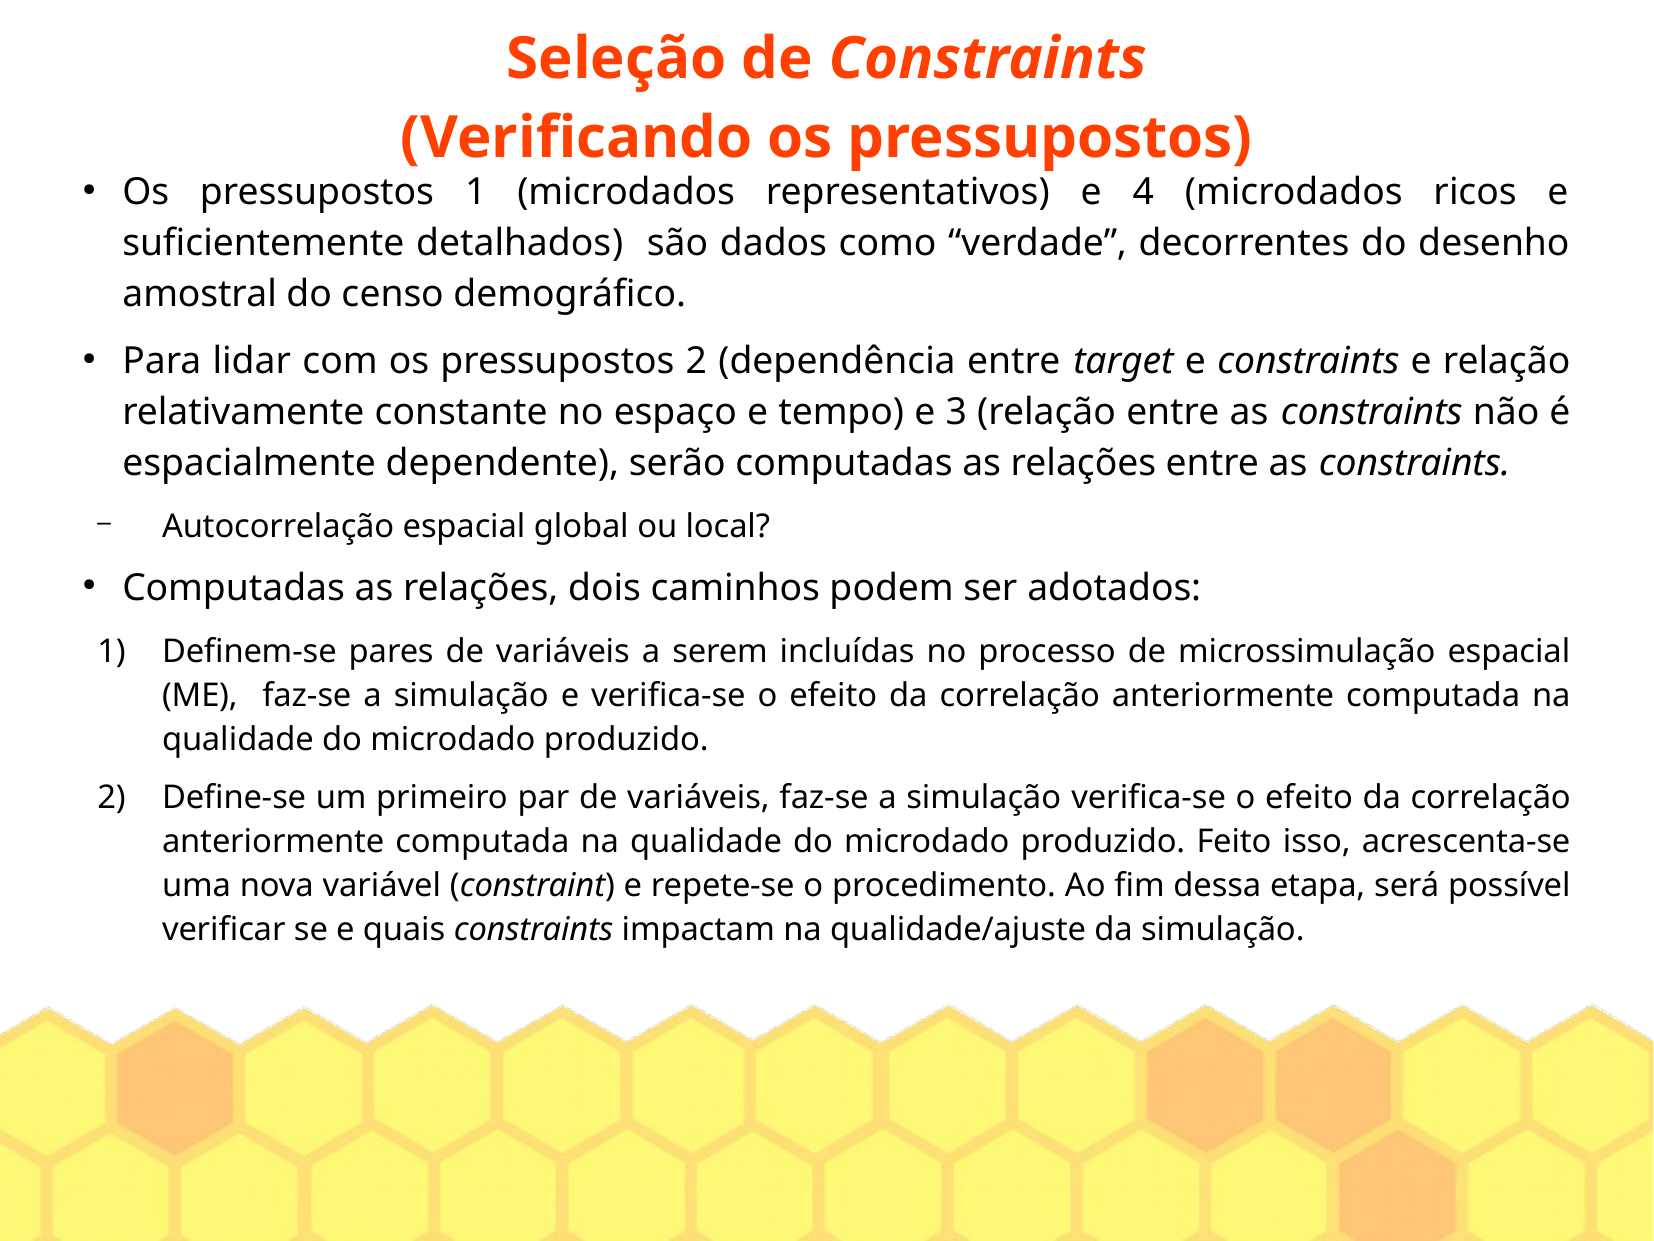

# Seleção de Constraints (Verificando os pressupostos)
Os pressupostos 1 (microdados representativos) e 4 (microdados ricos e suficientemente detalhados) são dados como “verdade”, decorrentes do desenho amostral do censo demográfico.
Para lidar com os pressupostos 2 (dependência entre target e constraints e relação relativamente constante no espaço e tempo) e 3 (relação entre as constraints não é espacialmente dependente), serão computadas as relações entre as constraints.
Autocorrelação espacial global ou local?
Computadas as relações, dois caminhos podem ser adotados:
Definem-se pares de variáveis a serem incluídas no processo de microssimulação espacial (ME), faz-se a simulação e verifica-se o efeito da correlação anteriormente computada na qualidade do microdado produzido.
Define-se um primeiro par de variáveis, faz-se a simulação verifica-se o efeito da correlação anteriormente computada na qualidade do microdado produzido. Feito isso, acrescenta-se uma nova variável (constraint) e repete-se o procedimento. Ao fim dessa etapa, será possível verificar se e quais constraints impactam na qualidade/ajuste da simulação.